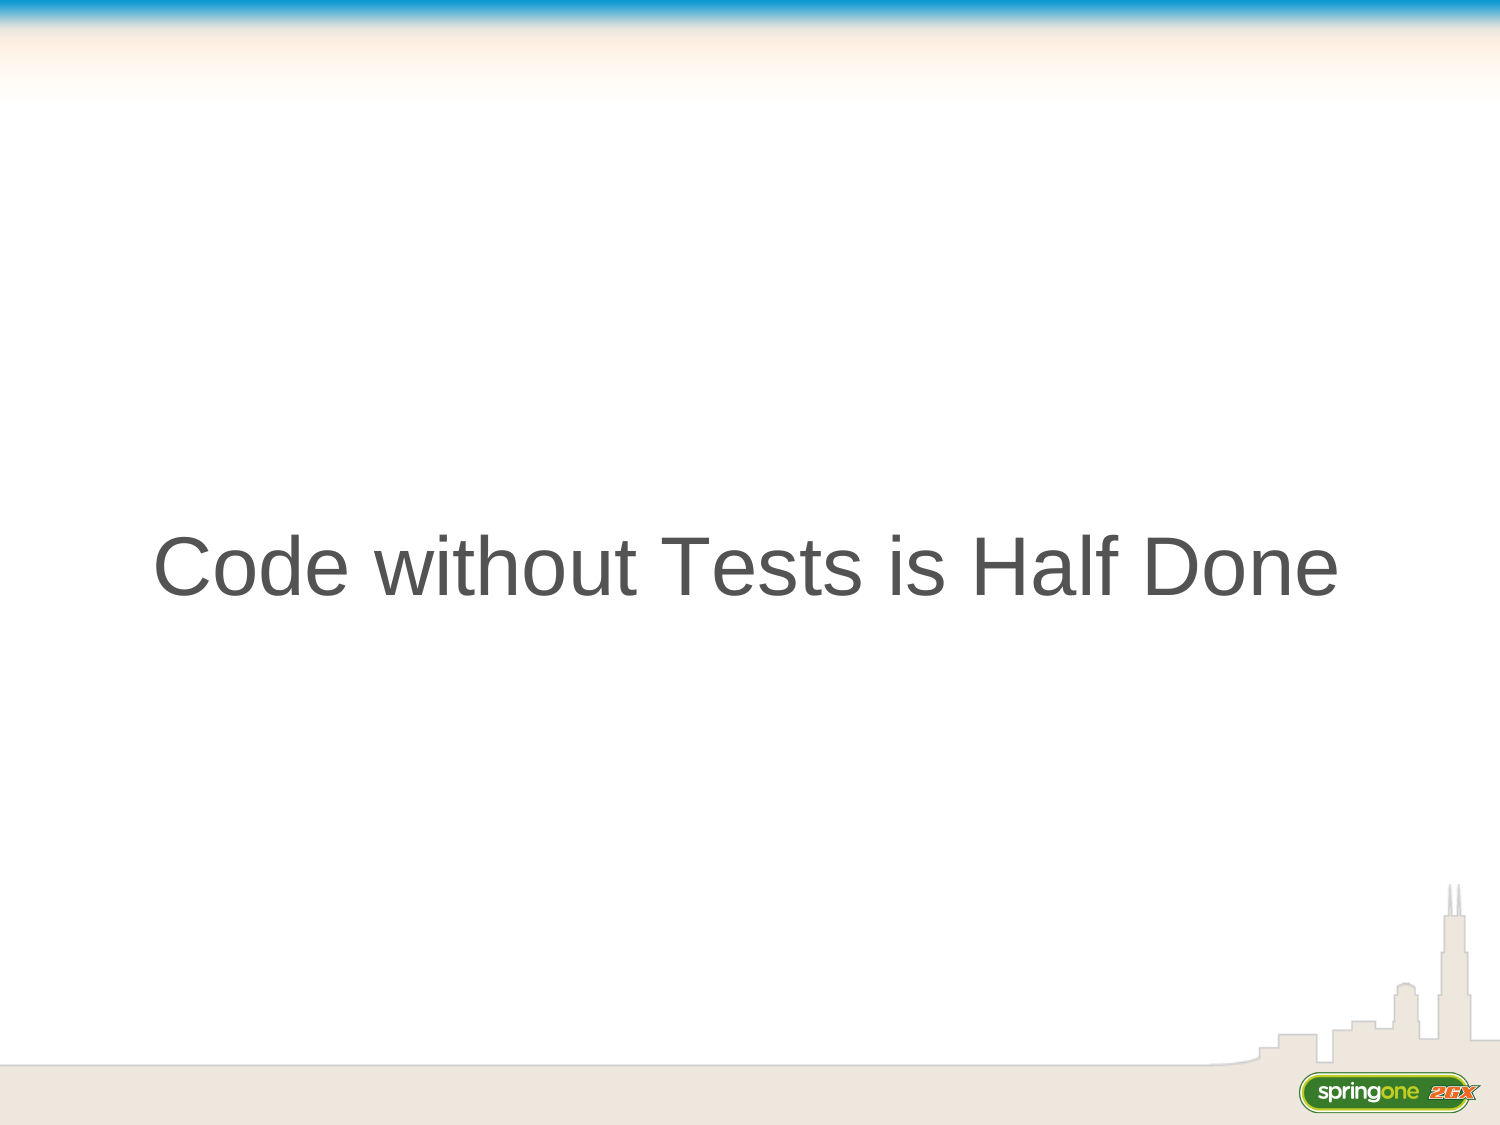

# Code without Tests is Half Done